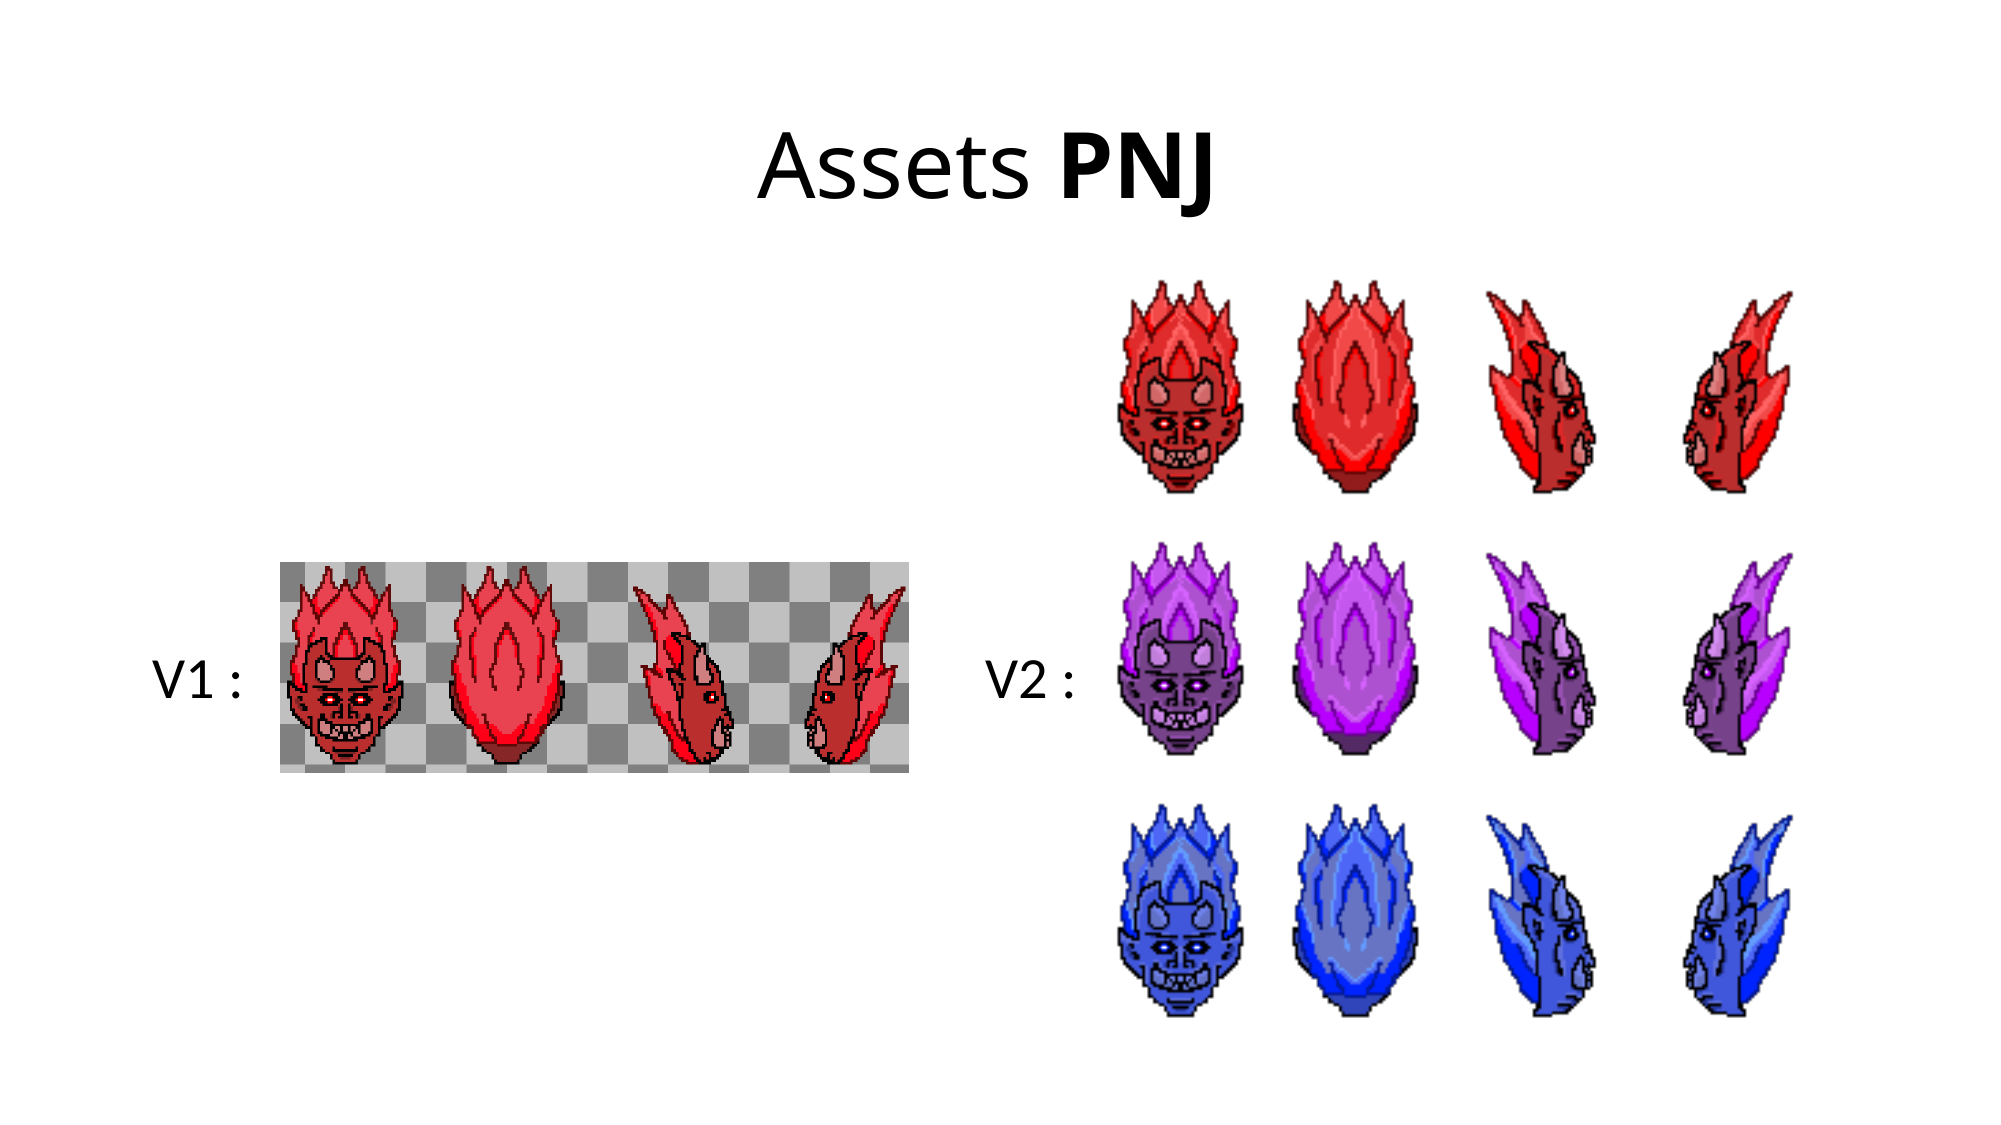

# Assets PNJ
V1 :                                                        V2 :